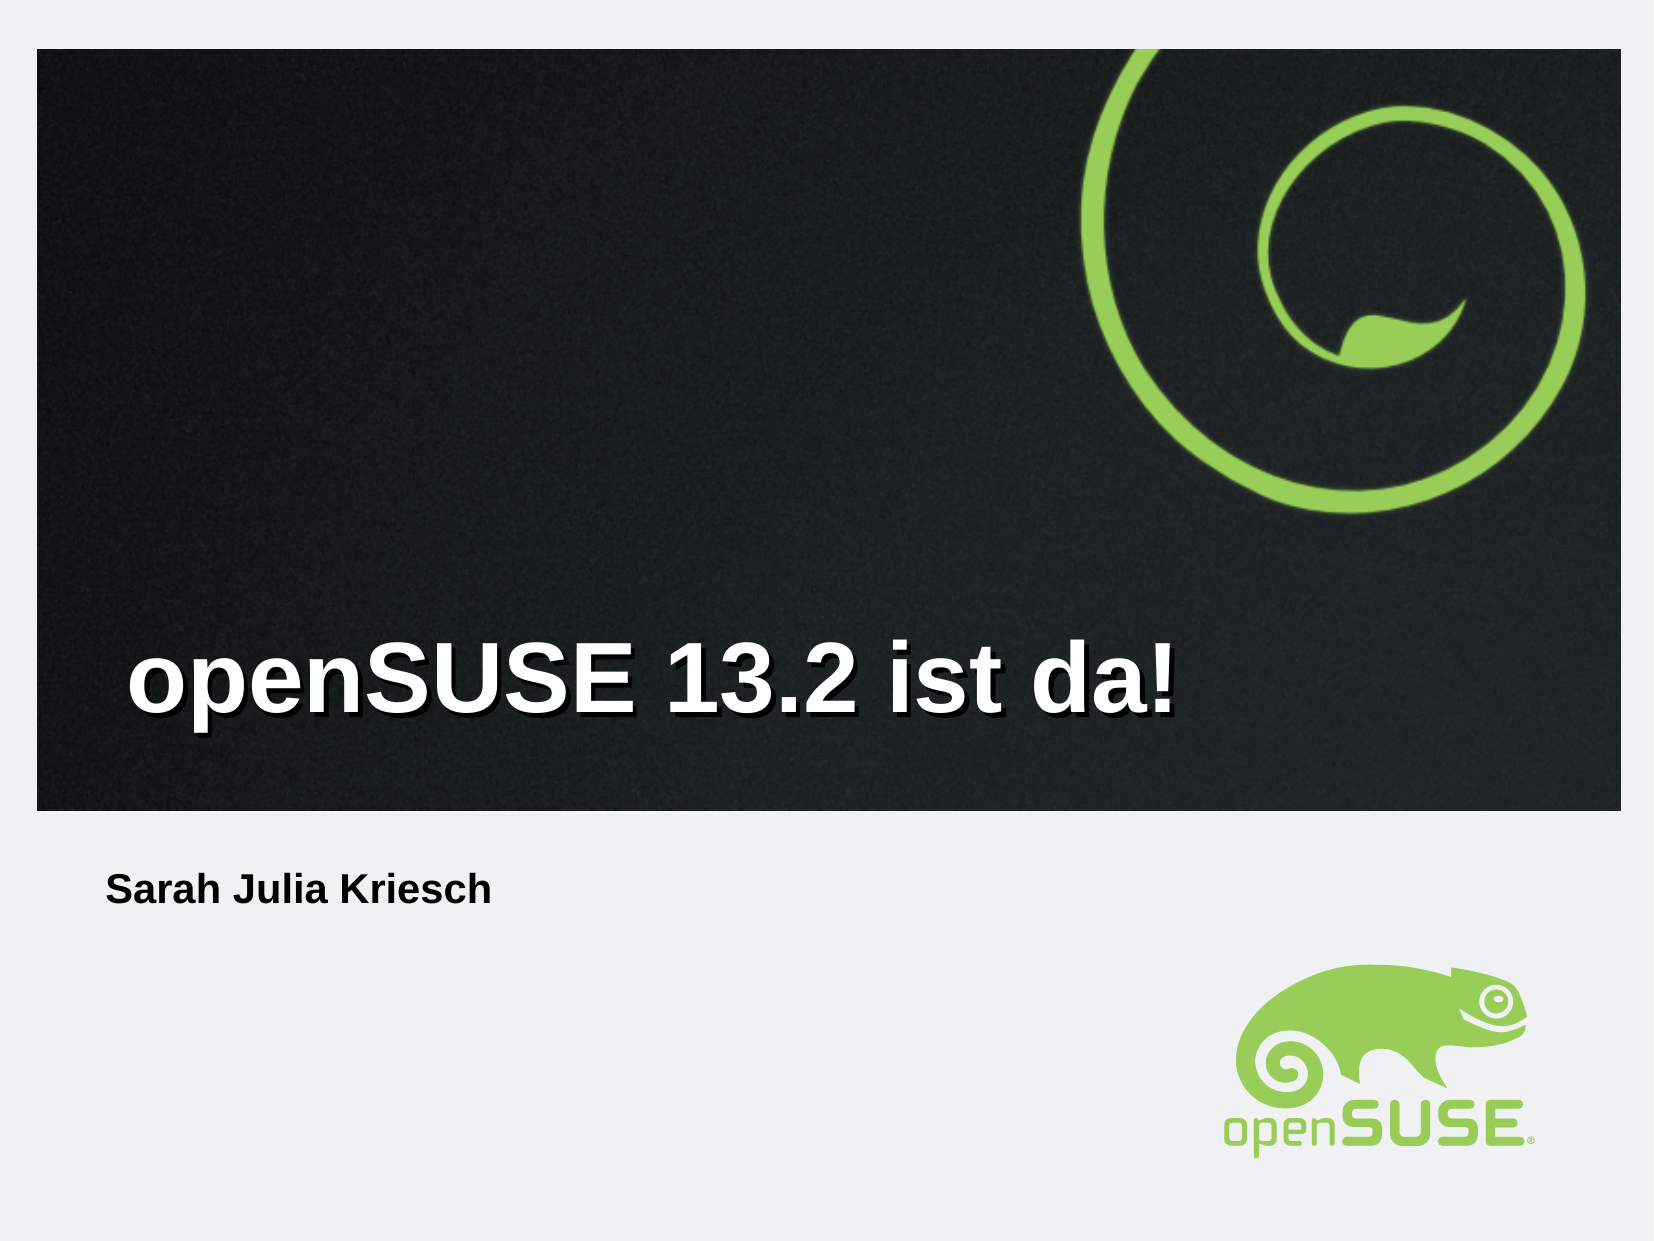

# openSUSE 13.2 ist da!
Sarah Julia Kriesch
1